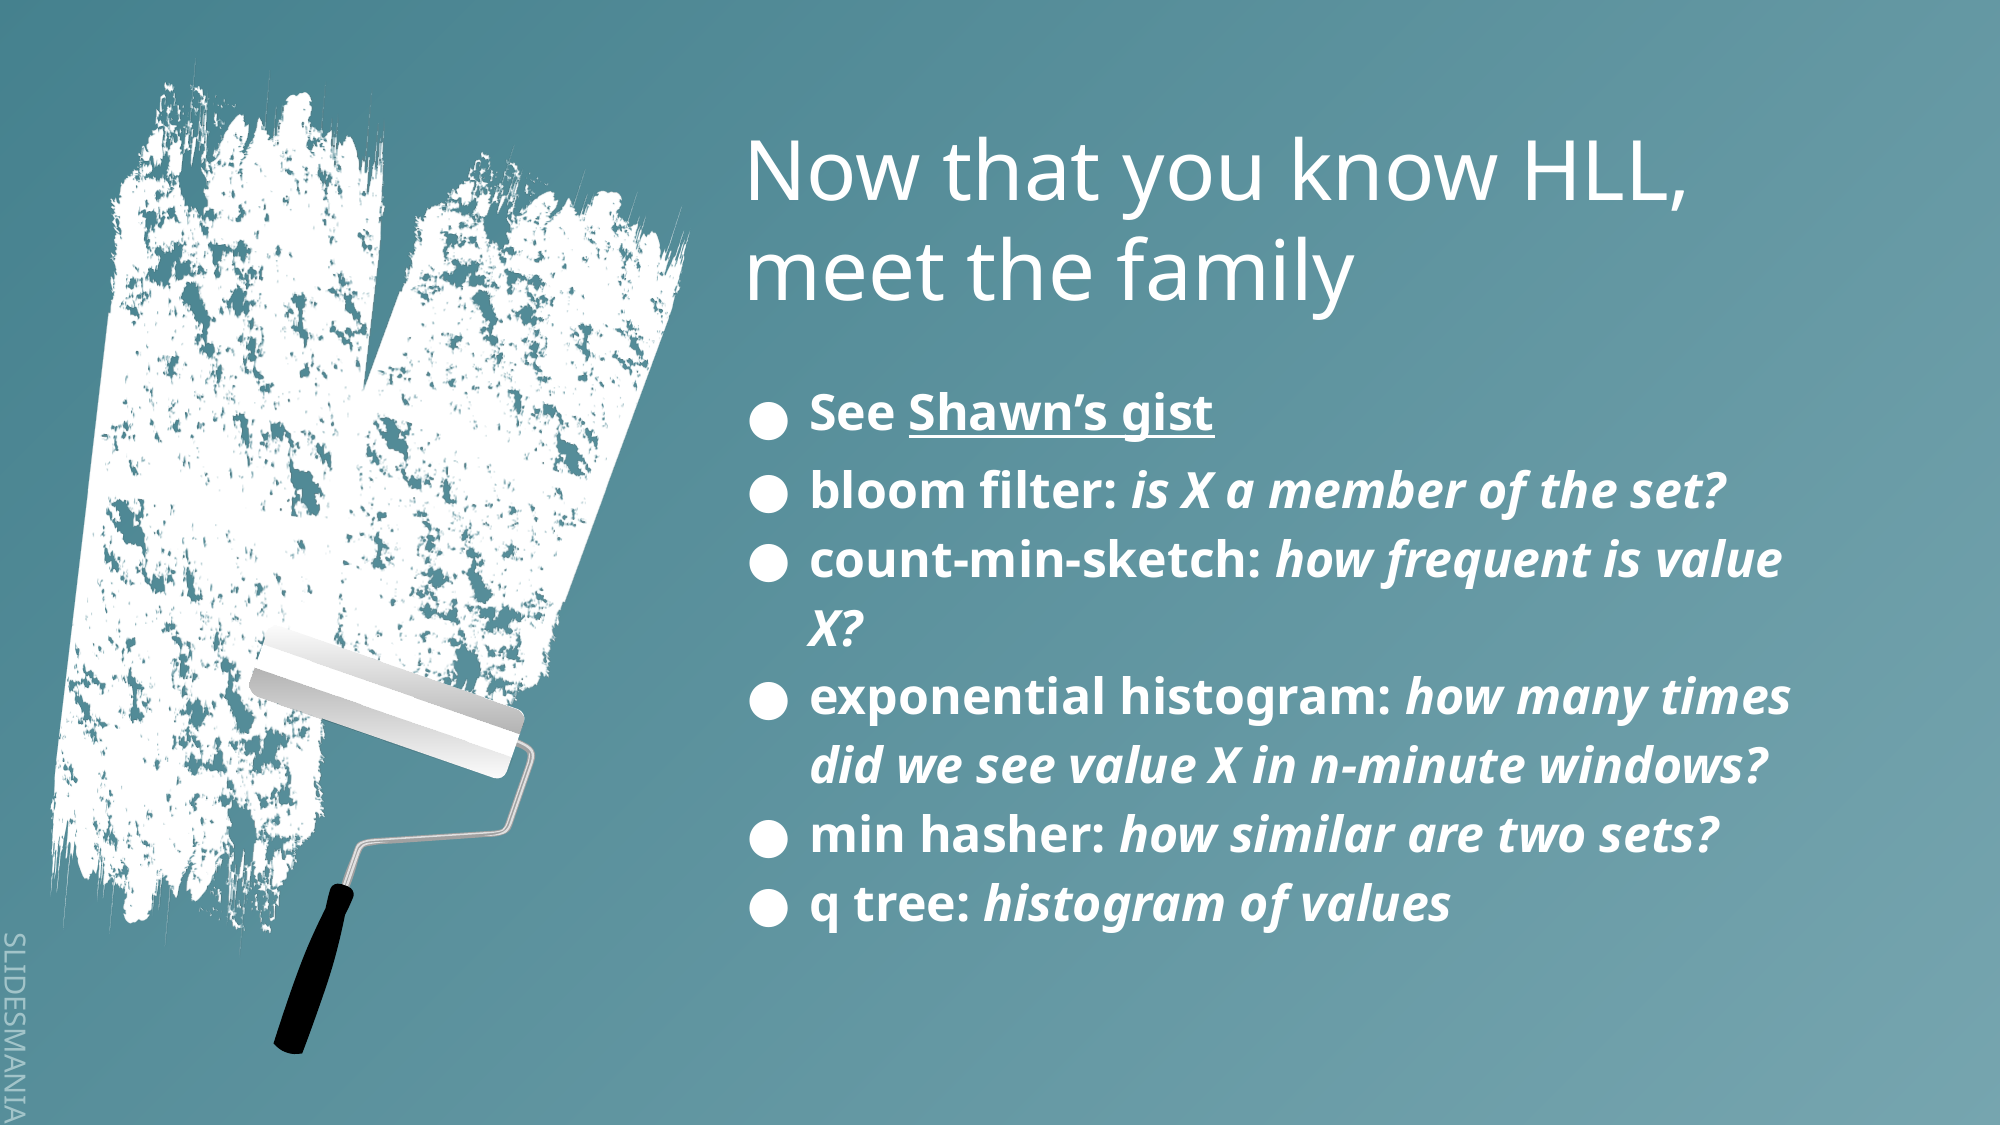

# Now that you know HLL, meet the family
See Shawn’s gist
bloom filter: is X a member of the set?
count-min-sketch: how frequent is value X?
exponential histogram: how many times did we see value X in n-minute windows?
min hasher: how similar are two sets?
q tree: histogram of values